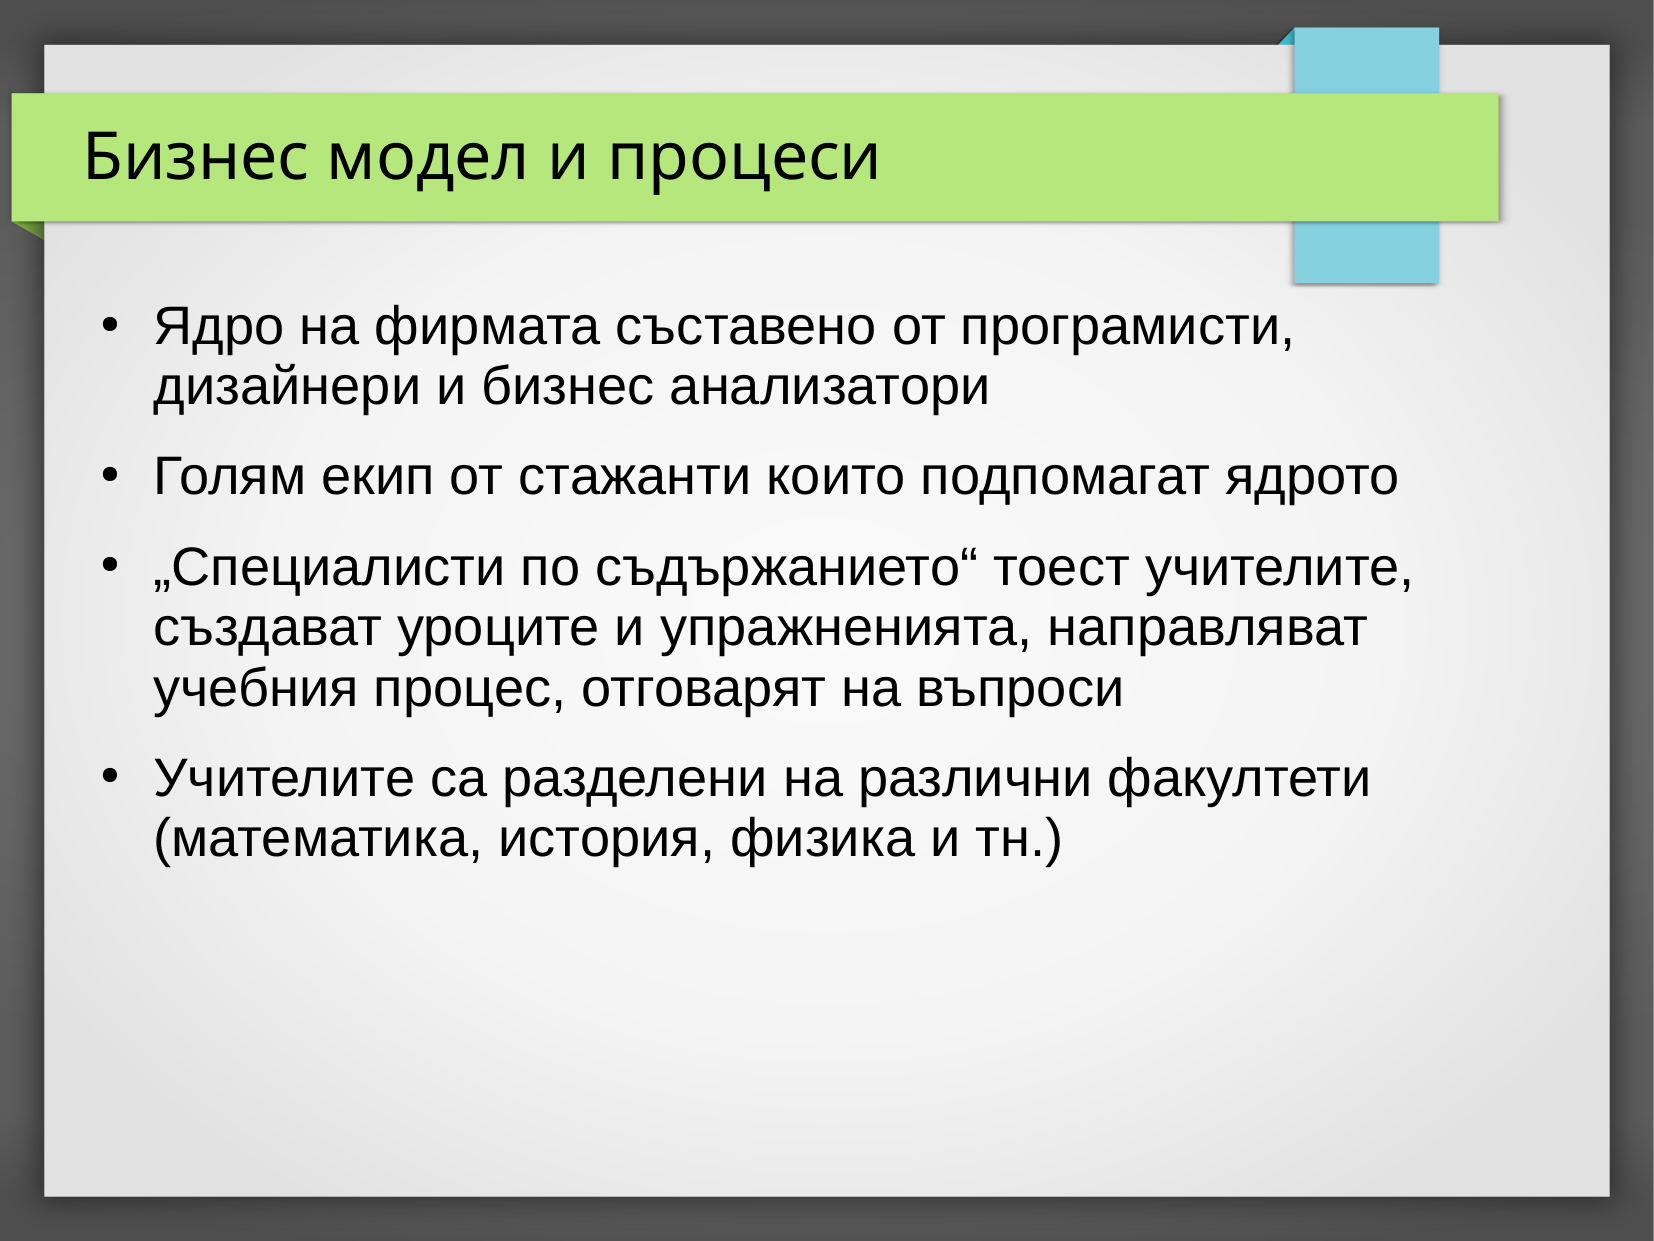

# Бизнес модел и процеси
Ядро на фирмата съставено от програмисти, дизайнери и бизнес анализатори
Голям екип от стажанти които подпомагат ядрото
„Специалисти по съдържанието“ тоест учителите, създават уроците и упражненията, направляват учебния процес, отговарят на въпроси
Учителите са разделени на различни факултети (математика, история, физика и тн.)